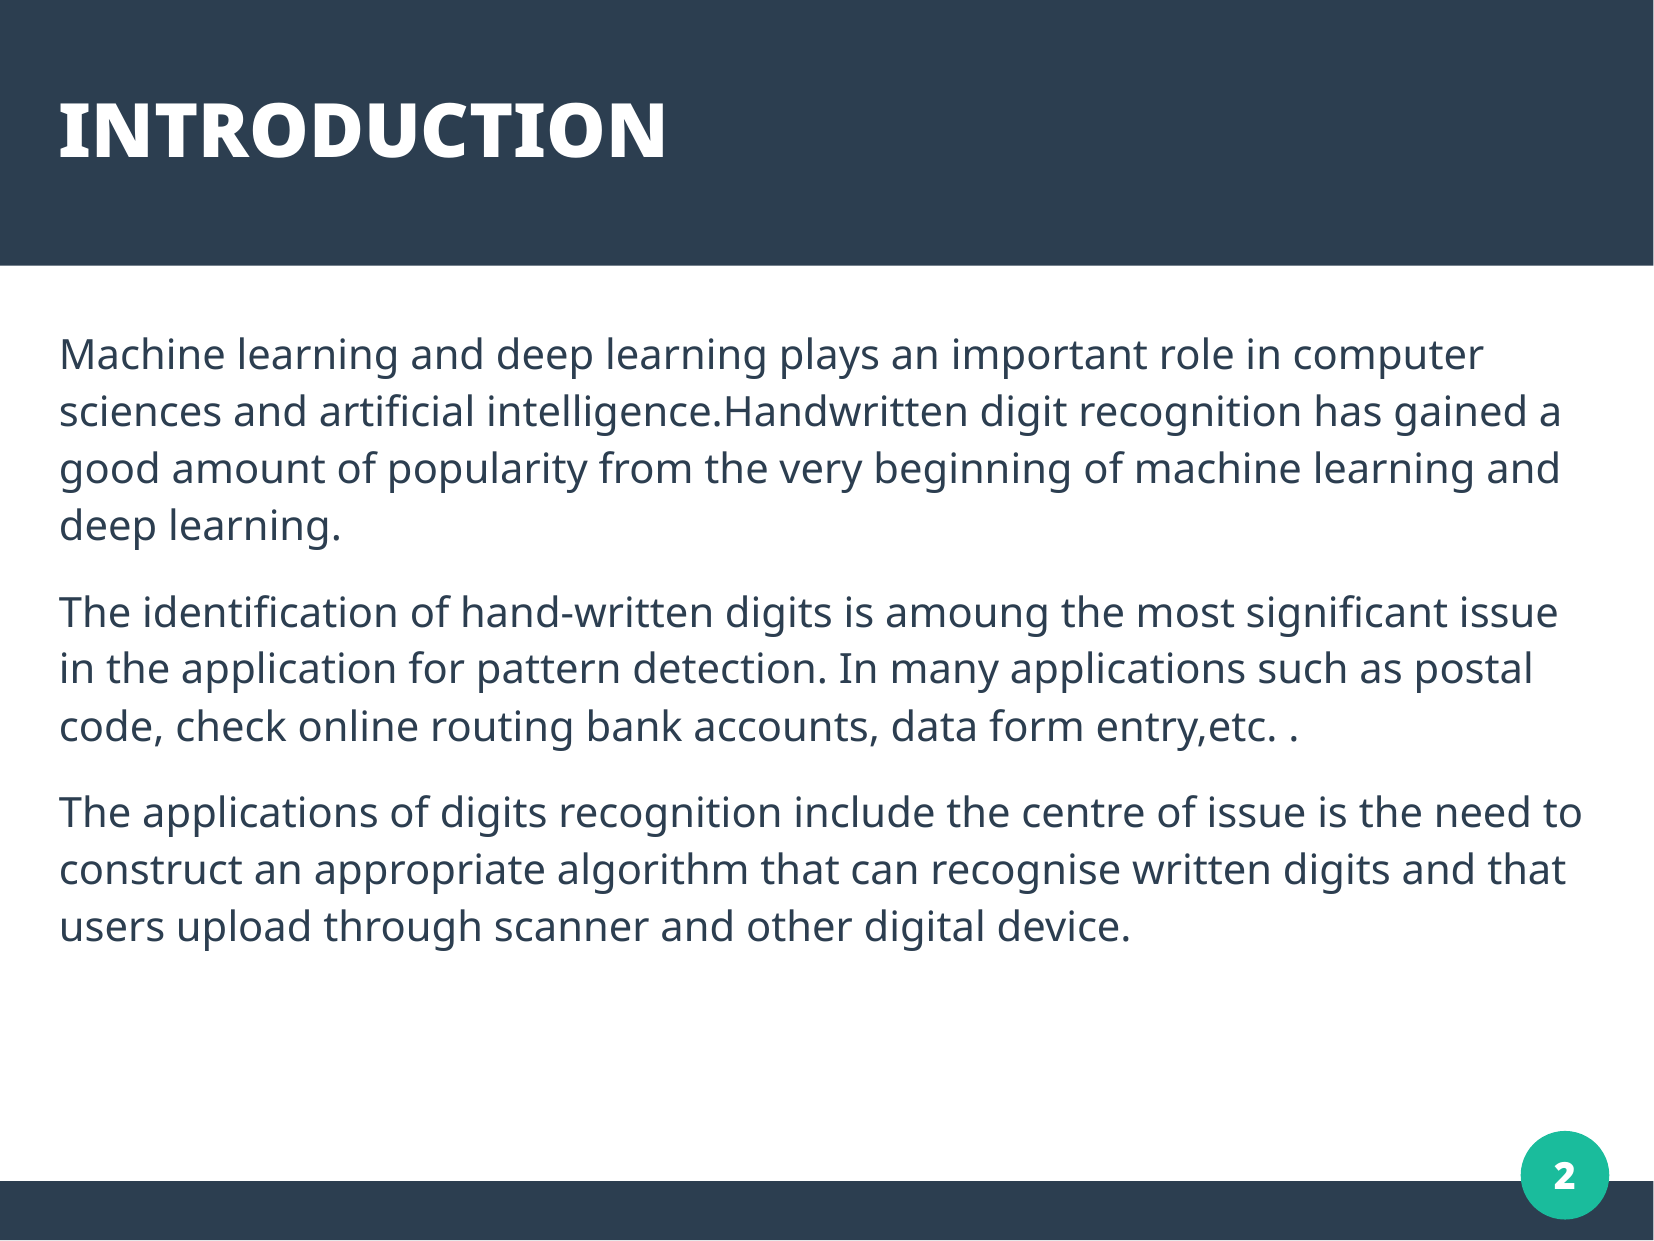

# INTRODUCTION
Machine learning and deep learning plays an important role in computer sciences and artificial intelligence.Handwritten digit recognition has gained a good amount of popularity from the very beginning of machine learning and deep learning.
The identification of hand-written digits is amoung the most significant issue in the application for pattern detection. In many applications such as postal code, check online routing bank accounts, data form entry,etc. .
The applications of digits recognition include the centre of issue is the need to construct an appropriate algorithm that can recognise written digits and that users upload through scanner and other digital device.
2